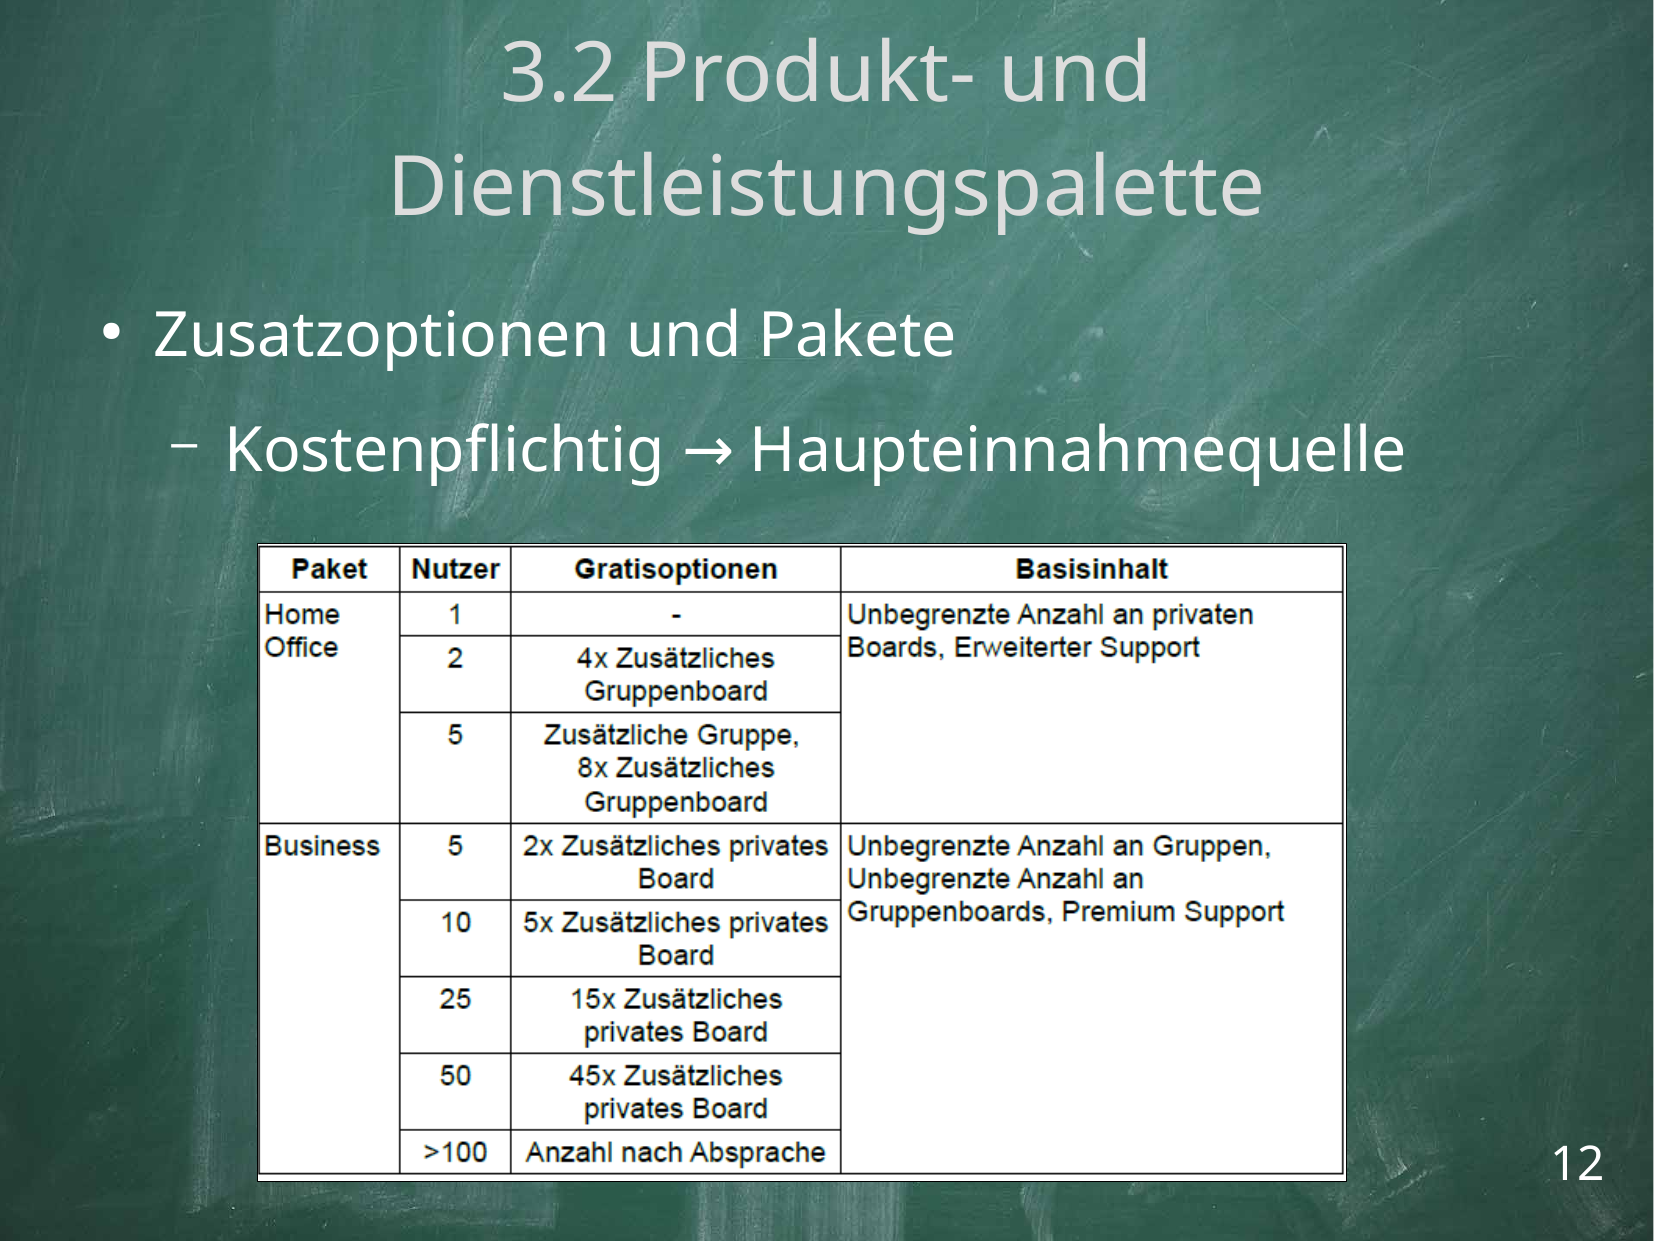

# 3.2 Produkt- und Dienstleistungspalette
Zusatzoptionen und Pakete
Kostenpflichtig → Haupteinnahmequelle
12
Mittelstufenprojekt: Personal Kanban